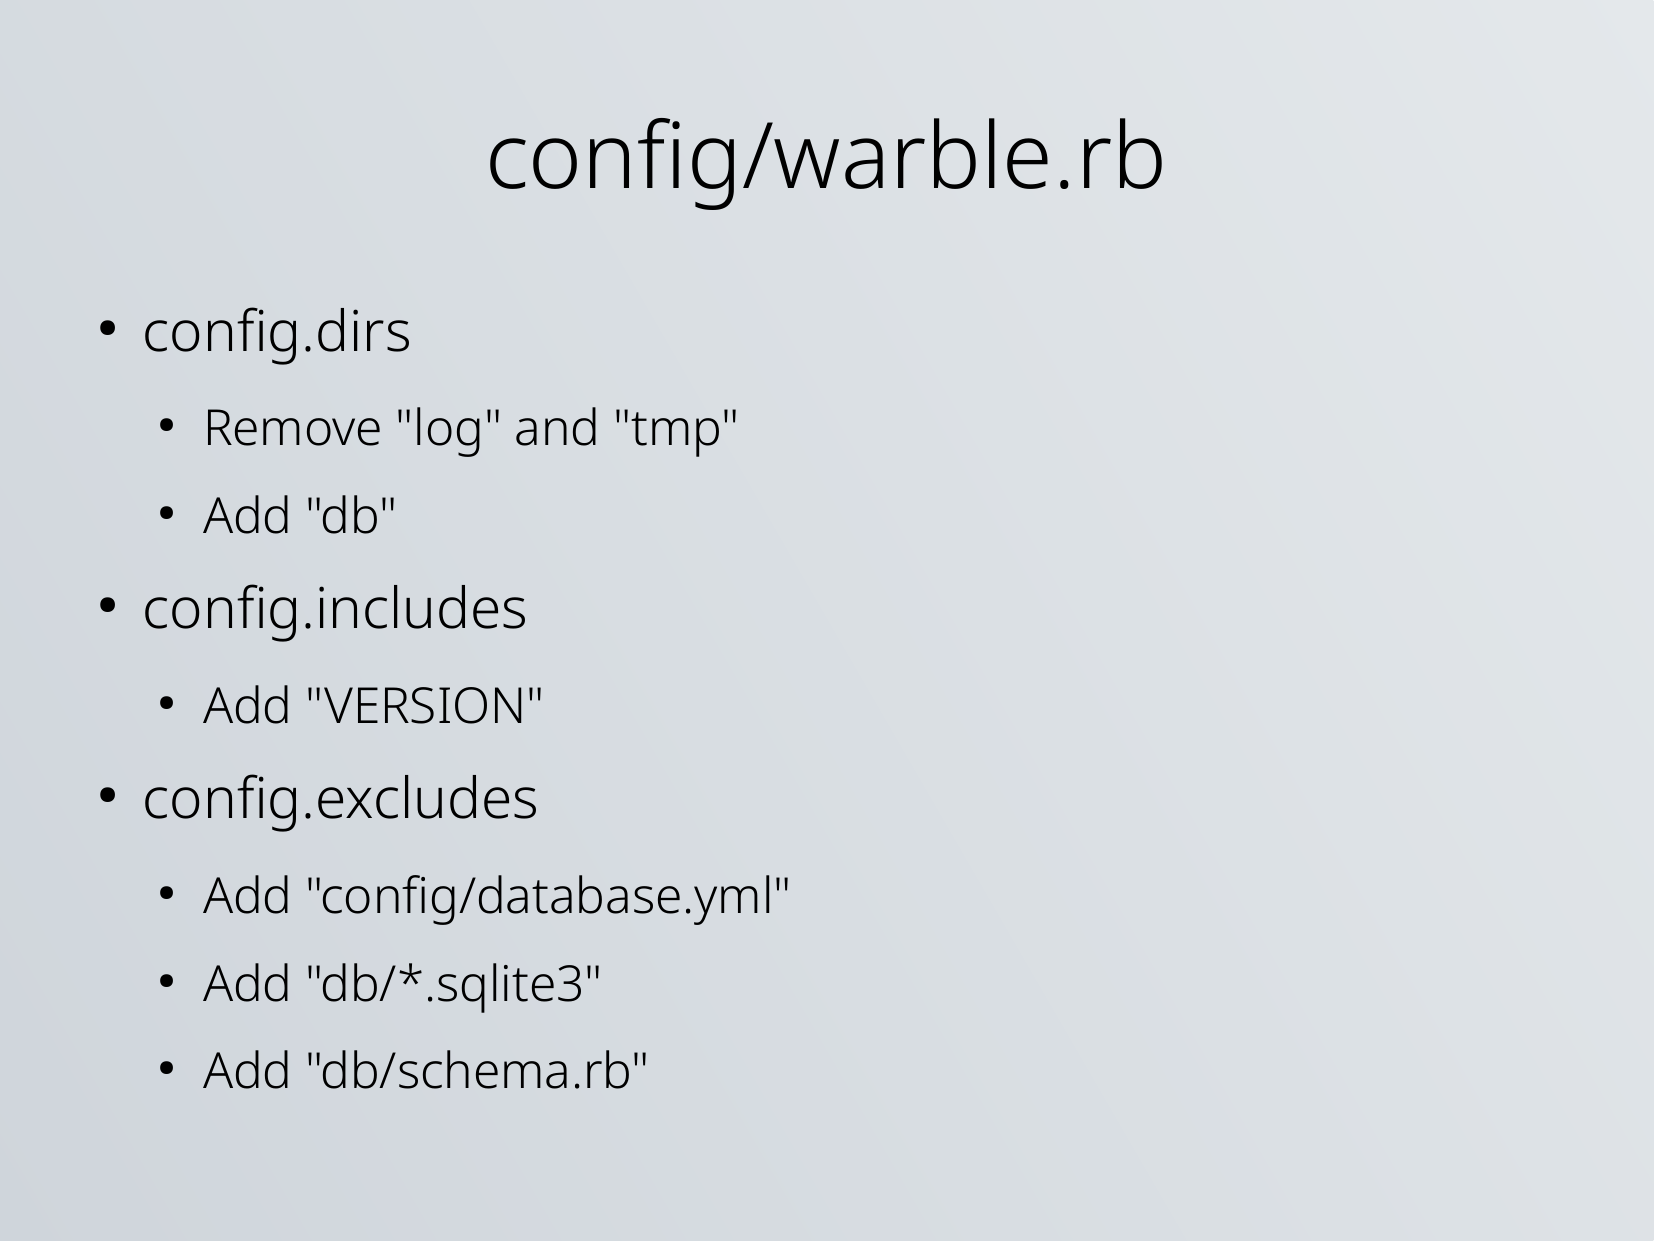

# config/warble.rb
config.dirs
Remove "log" and "tmp"
Add "db"
config.includes
Add "VERSION"
config.excludes
Add "config/database.yml"
Add "db/*.sqlite3"
Add "db/schema.rb"